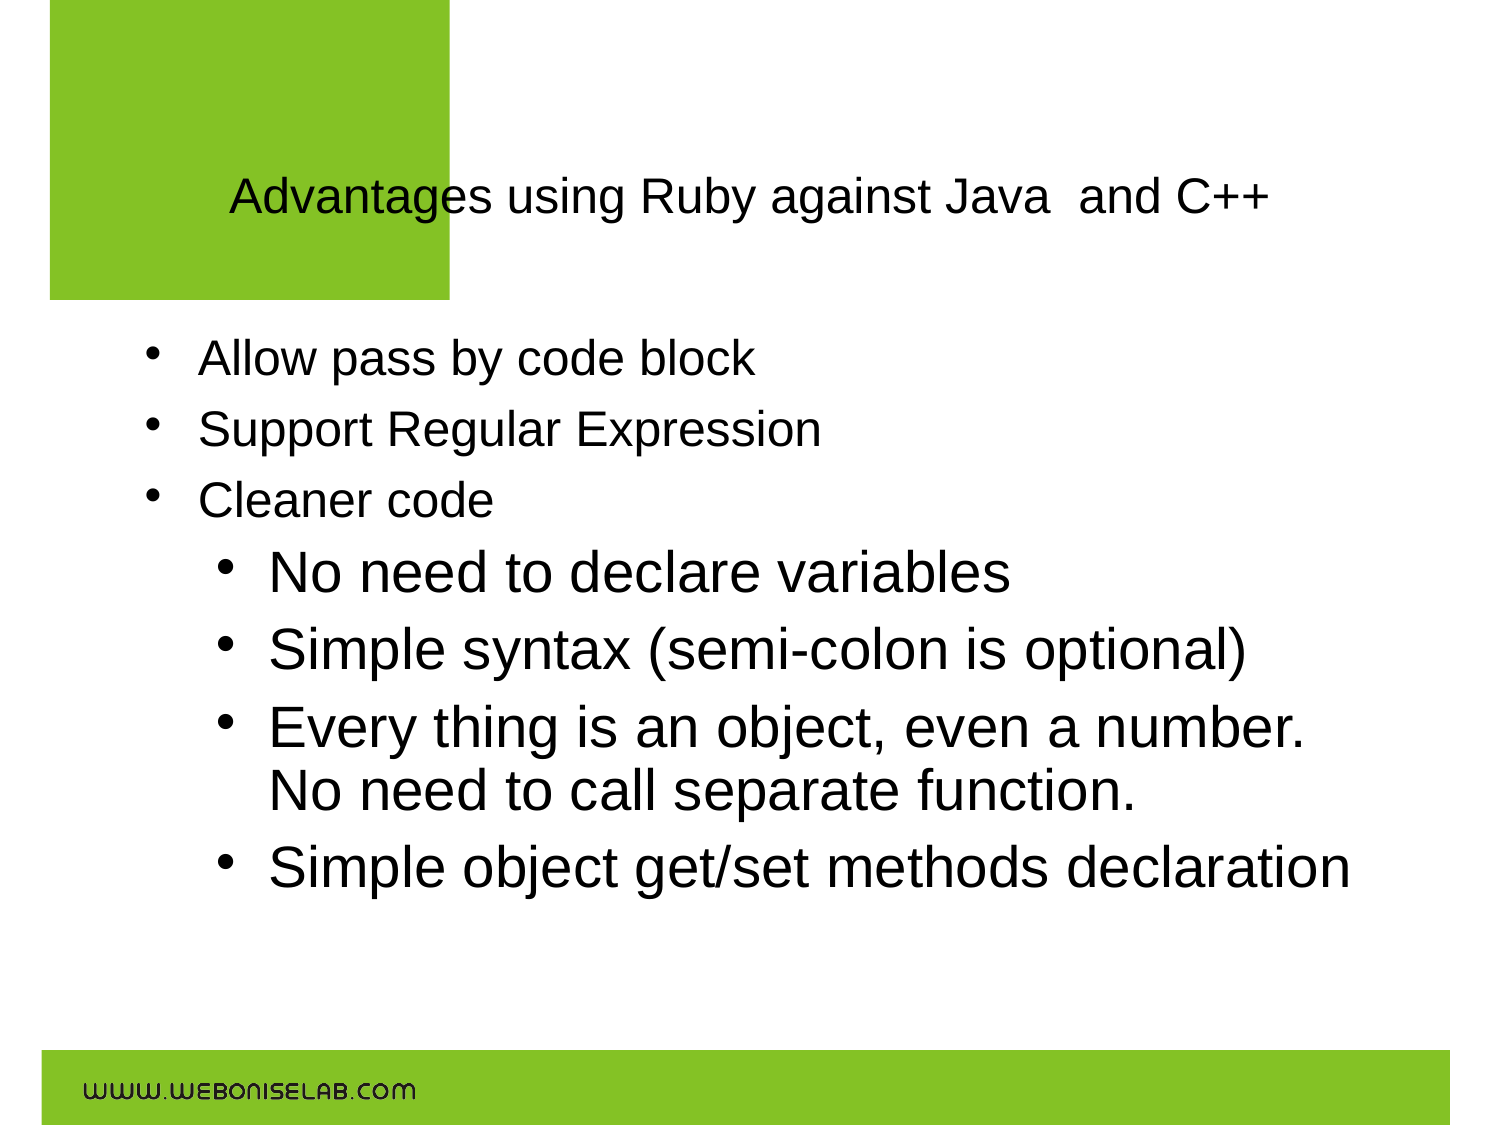

# Advantages using Ruby against Java and C++
Allow pass by code block
Support Regular Expression
Cleaner code
No need to declare variables
Simple syntax (semi-colon is optional)
Every thing is an object, even a number. No need to call separate function.
Simple object get/set methods declaration